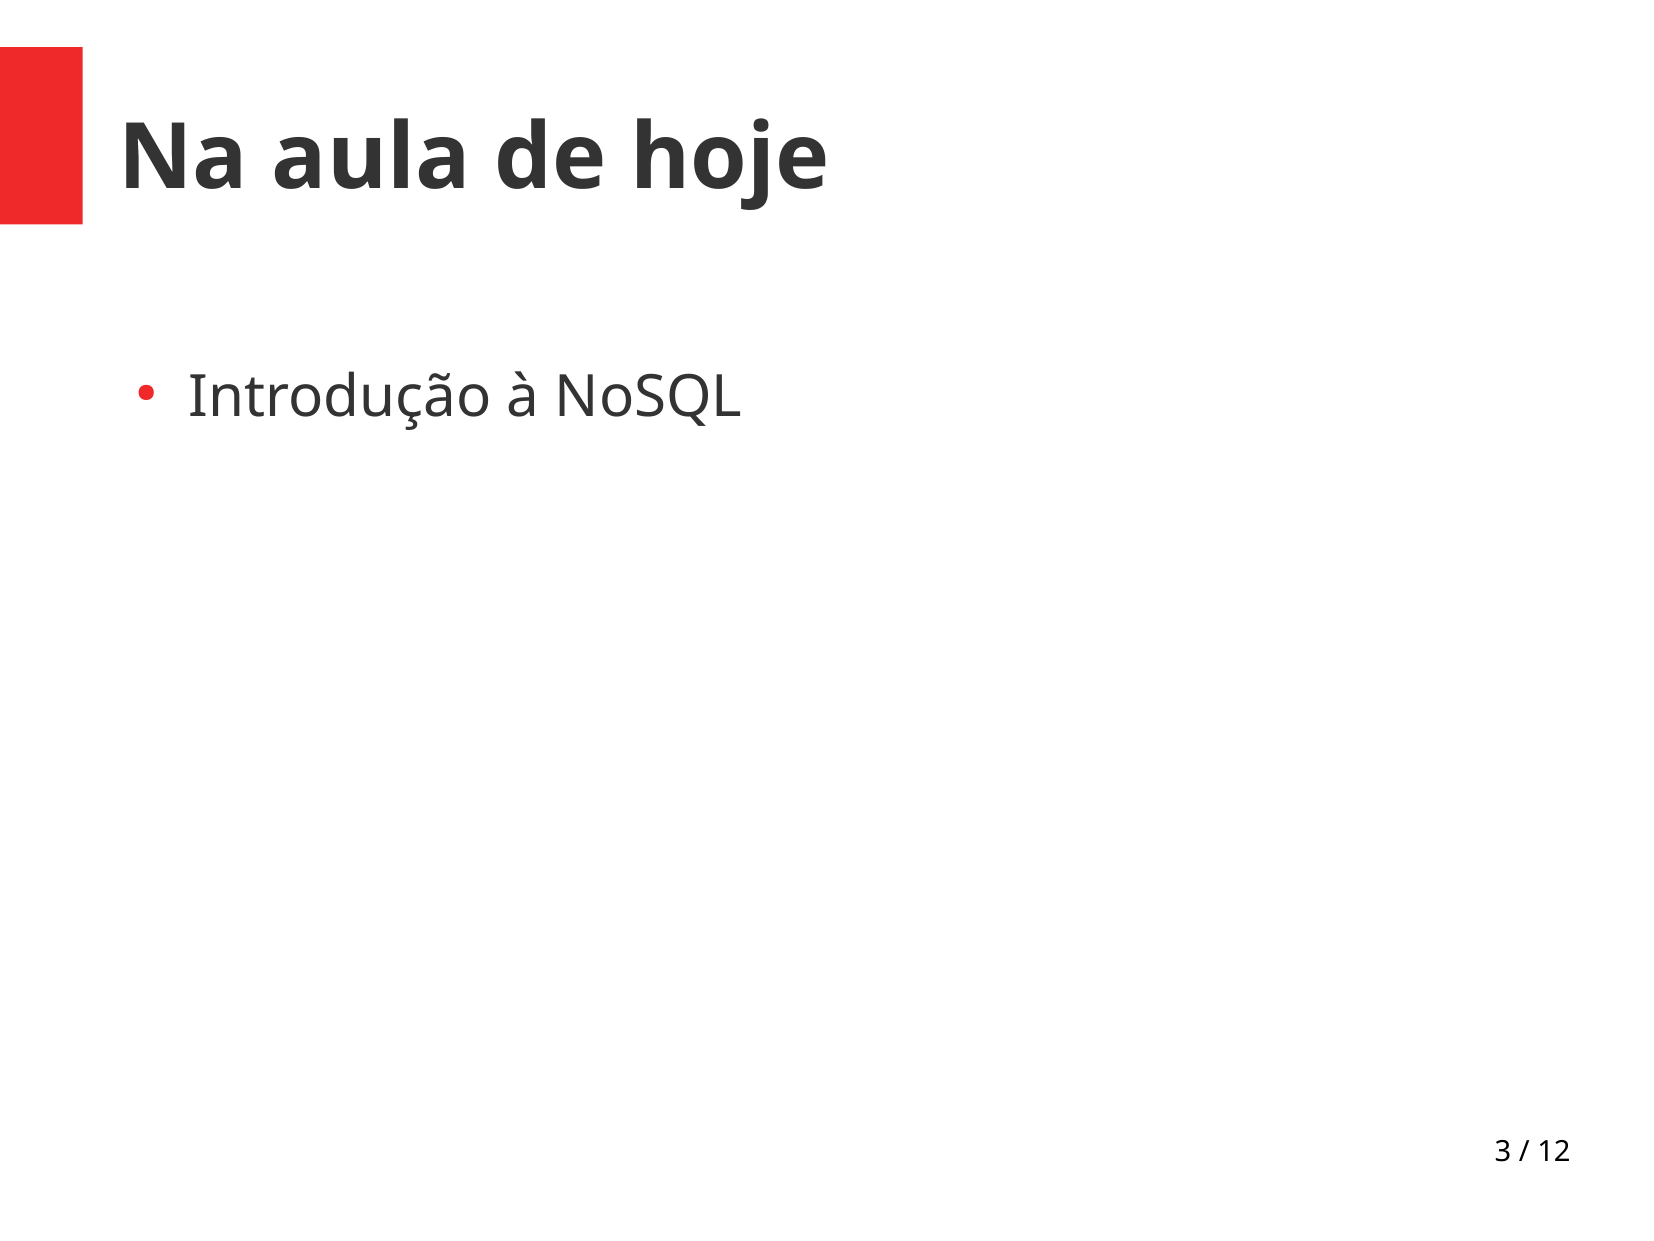

# Na aula de hoje
Introdução à NoSQL
3